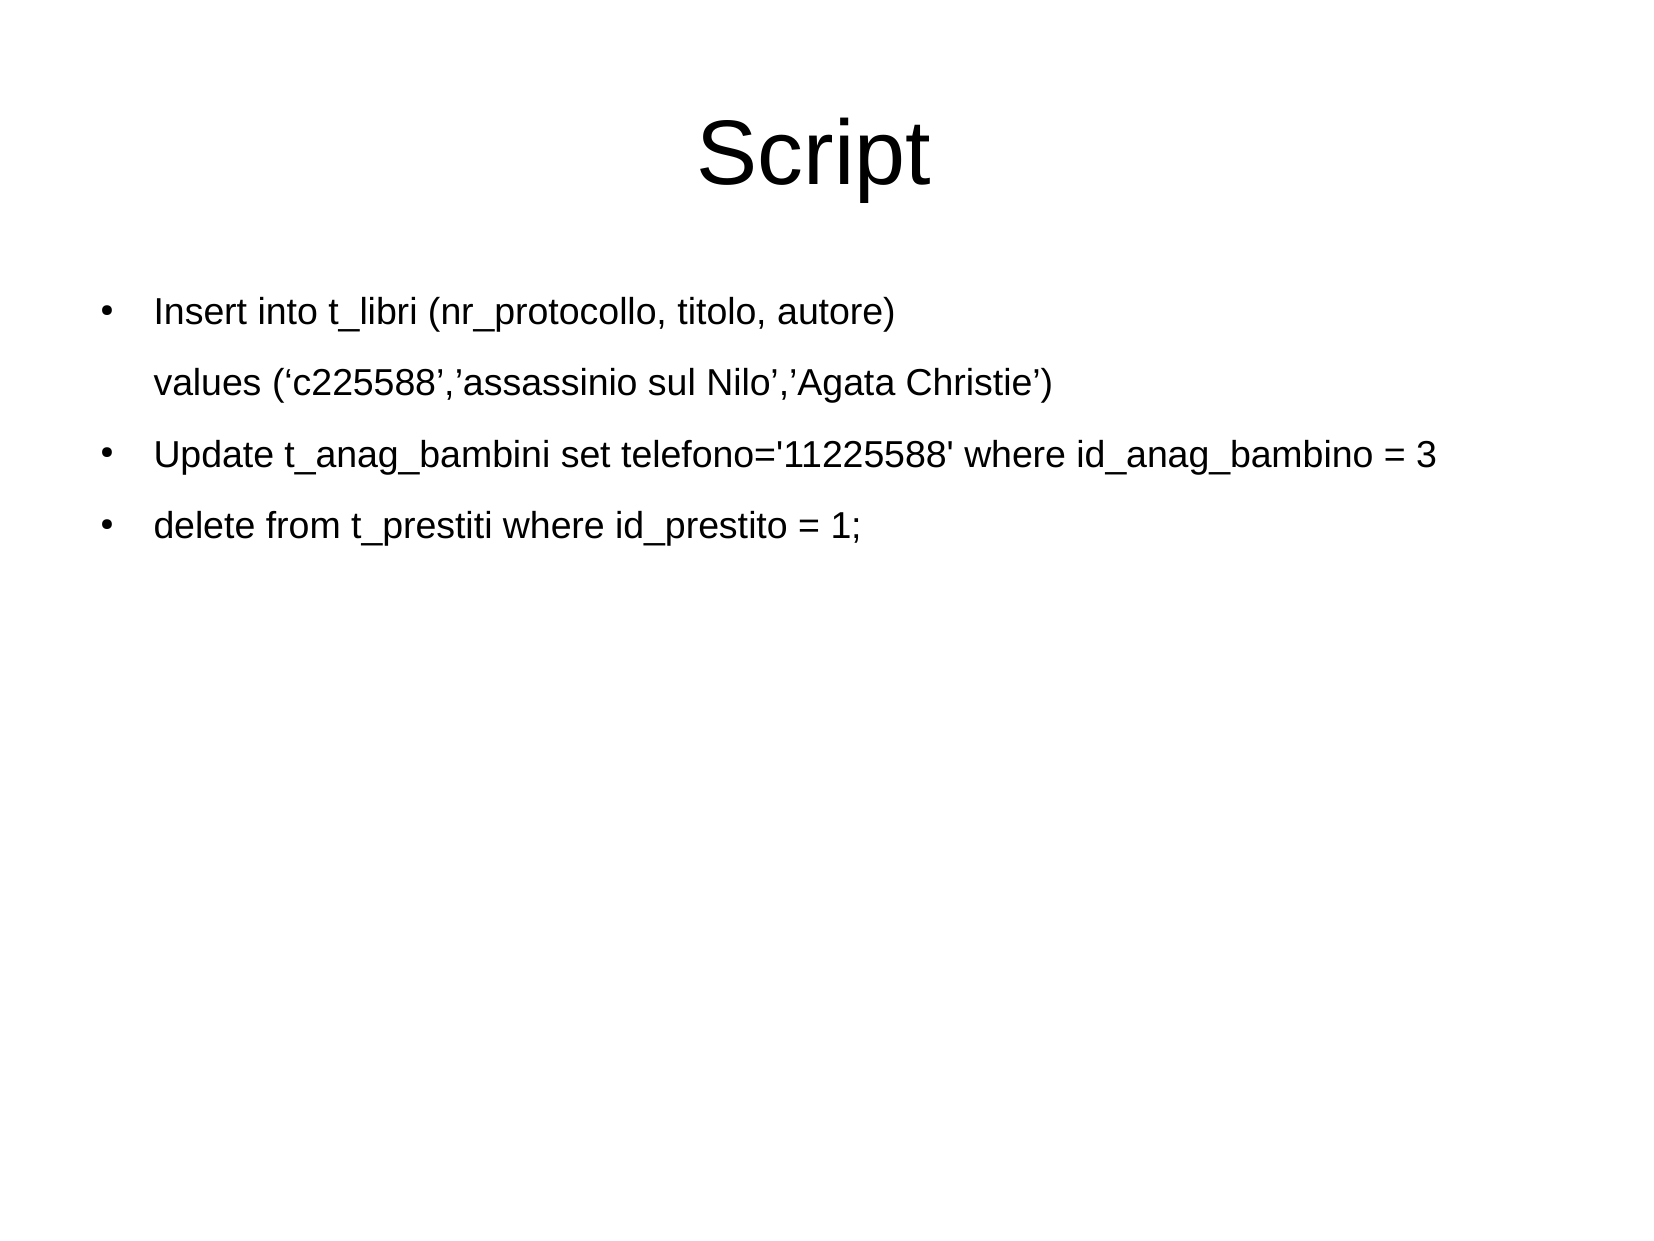

# Script
Insert into t_libri (nr_protocollo, titolo, autore)
values (‘c225588’,’assassinio sul Nilo’,’Agata Christie’)
Update t_anag_bambini set telefono='11225588' where id_anag_bambino = 3
delete from t_prestiti where id_prestito = 1;